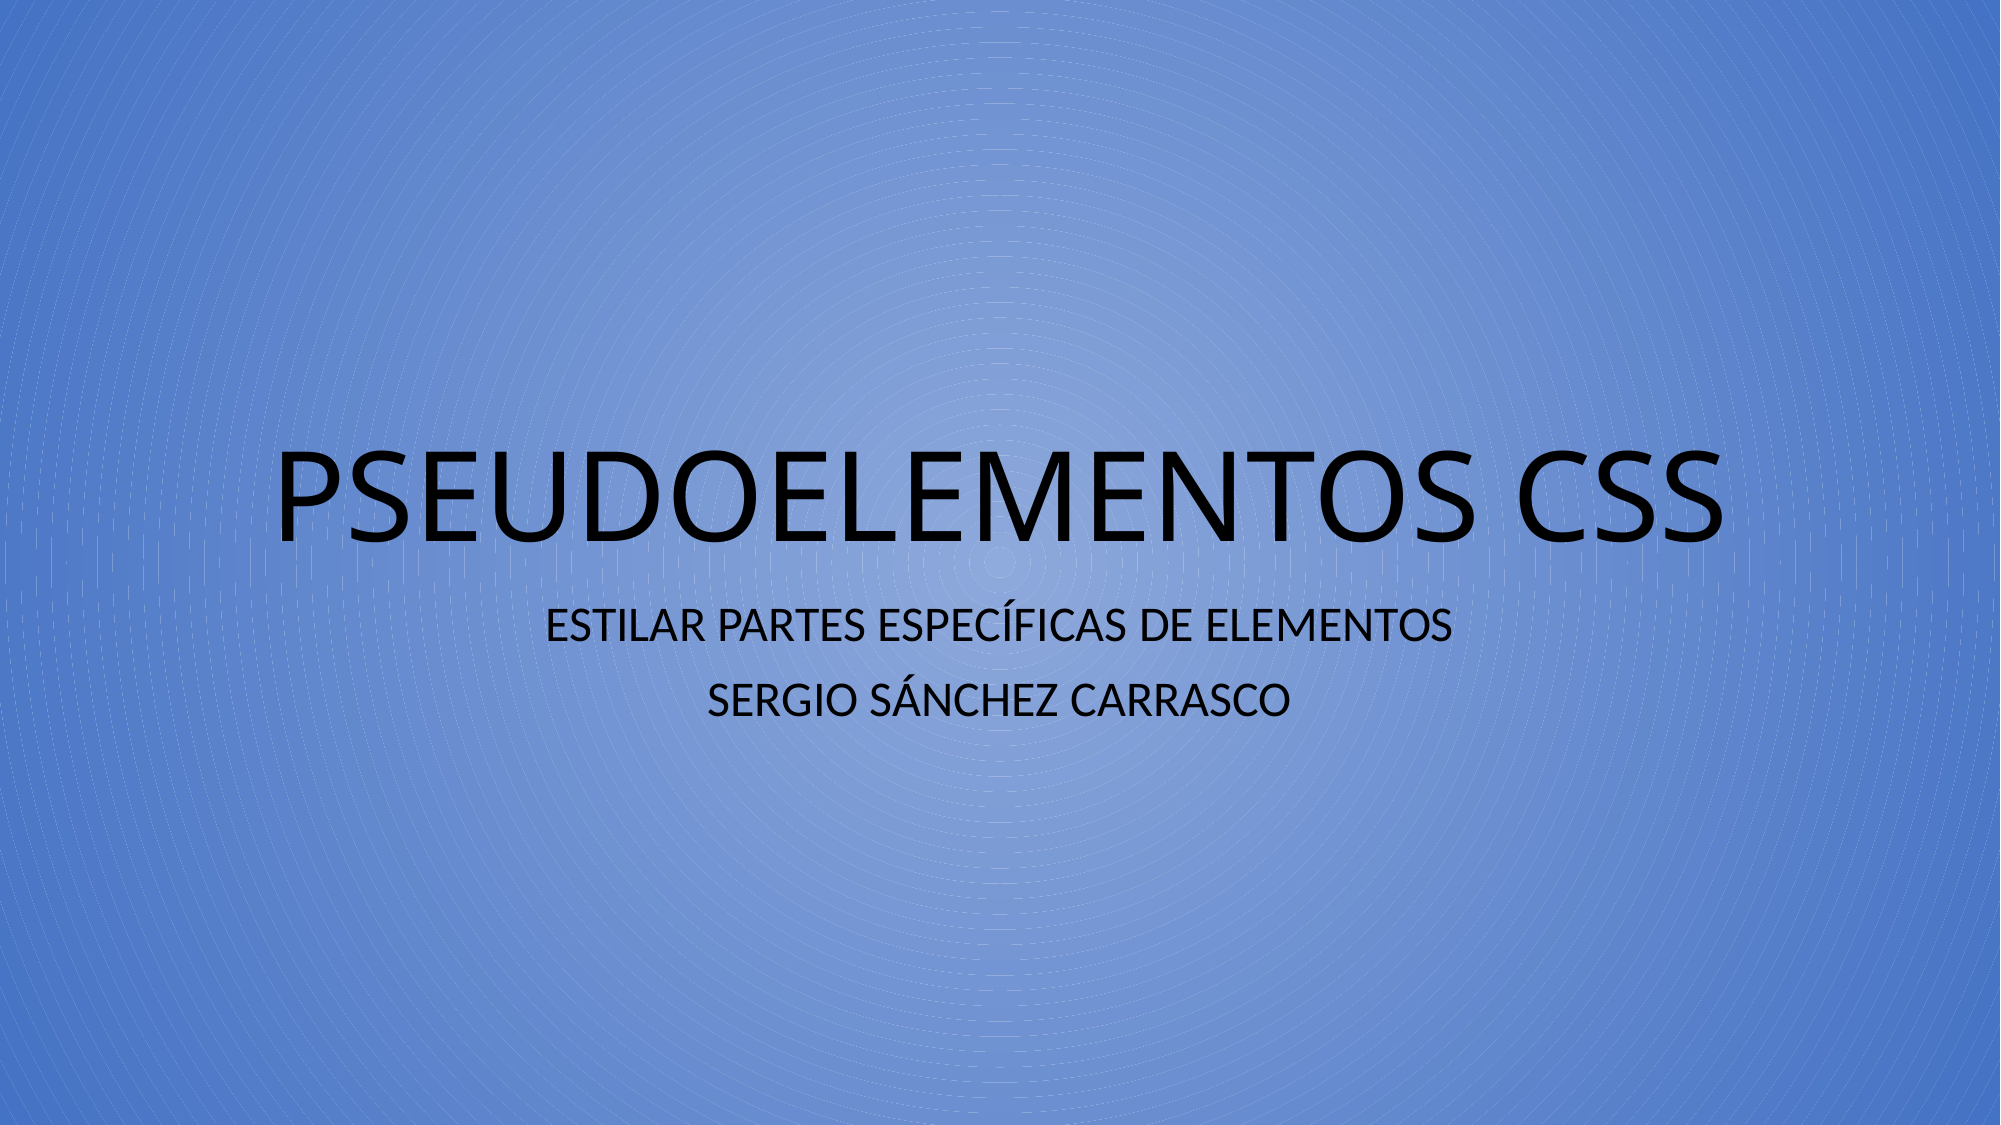

# PSEUDOELEMENTOS CSS
ESTILAR PARTES ESPECÍFICAS DE ELEMENTOS
SERGIO SÁNCHEZ CARRASCO